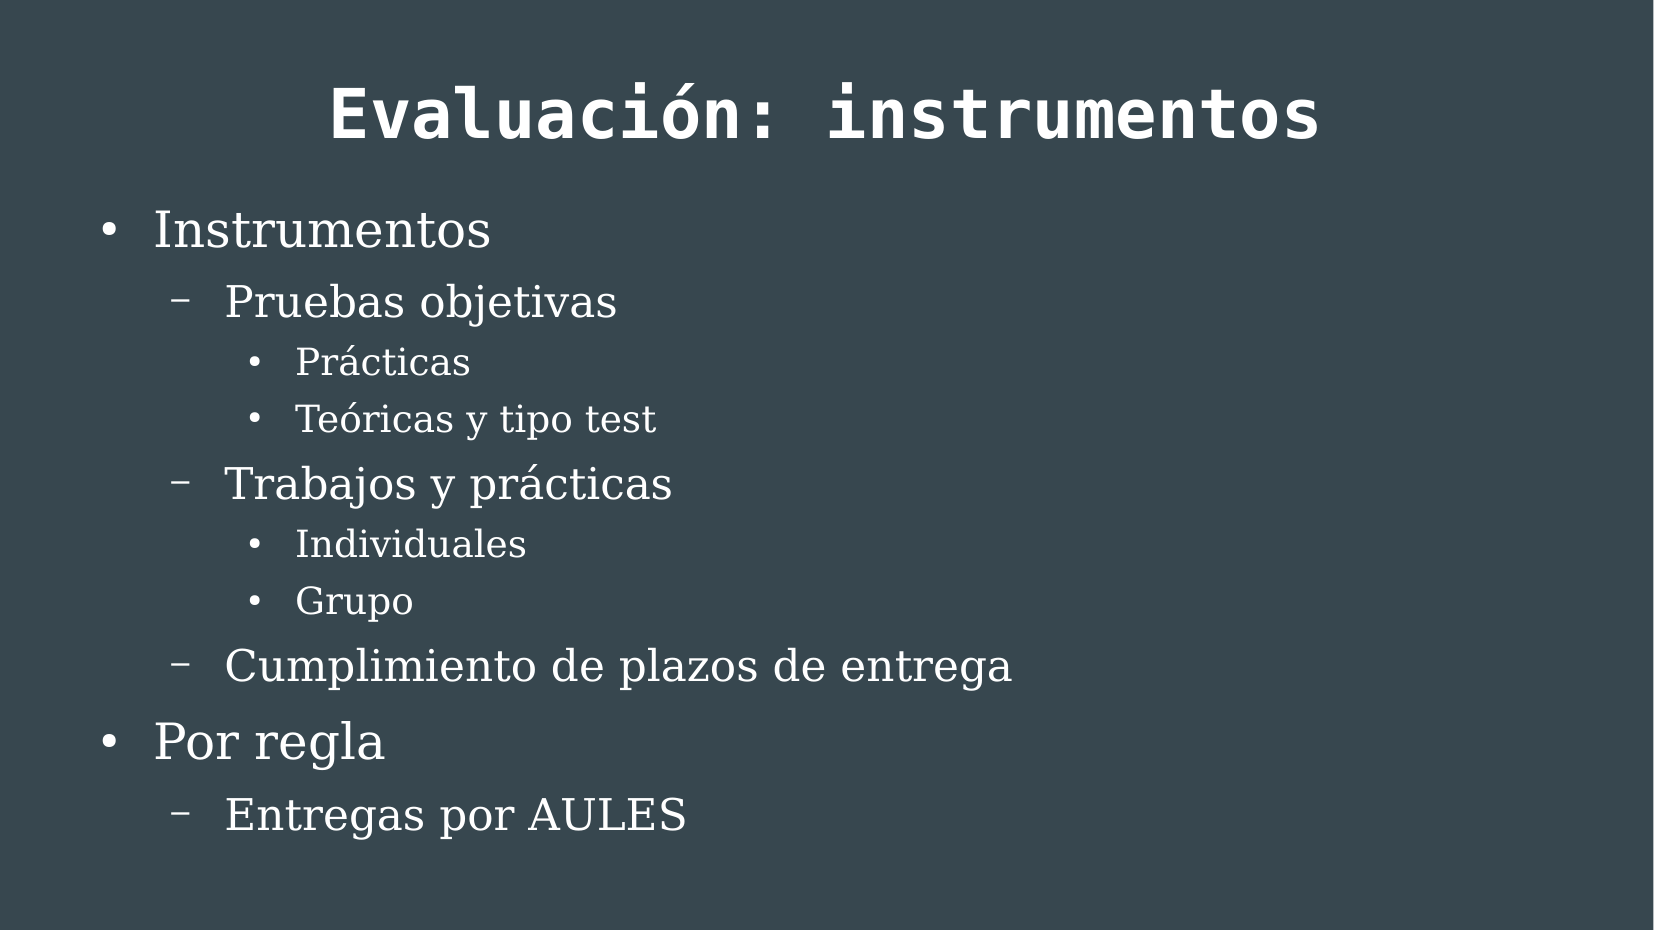

# Evaluación: instrumentos
Instrumentos
Pruebas objetivas
Prácticas
Teóricas y tipo test
Trabajos y prácticas
Individuales
Grupo
Cumplimiento de plazos de entrega
Por regla
Entregas por AULES